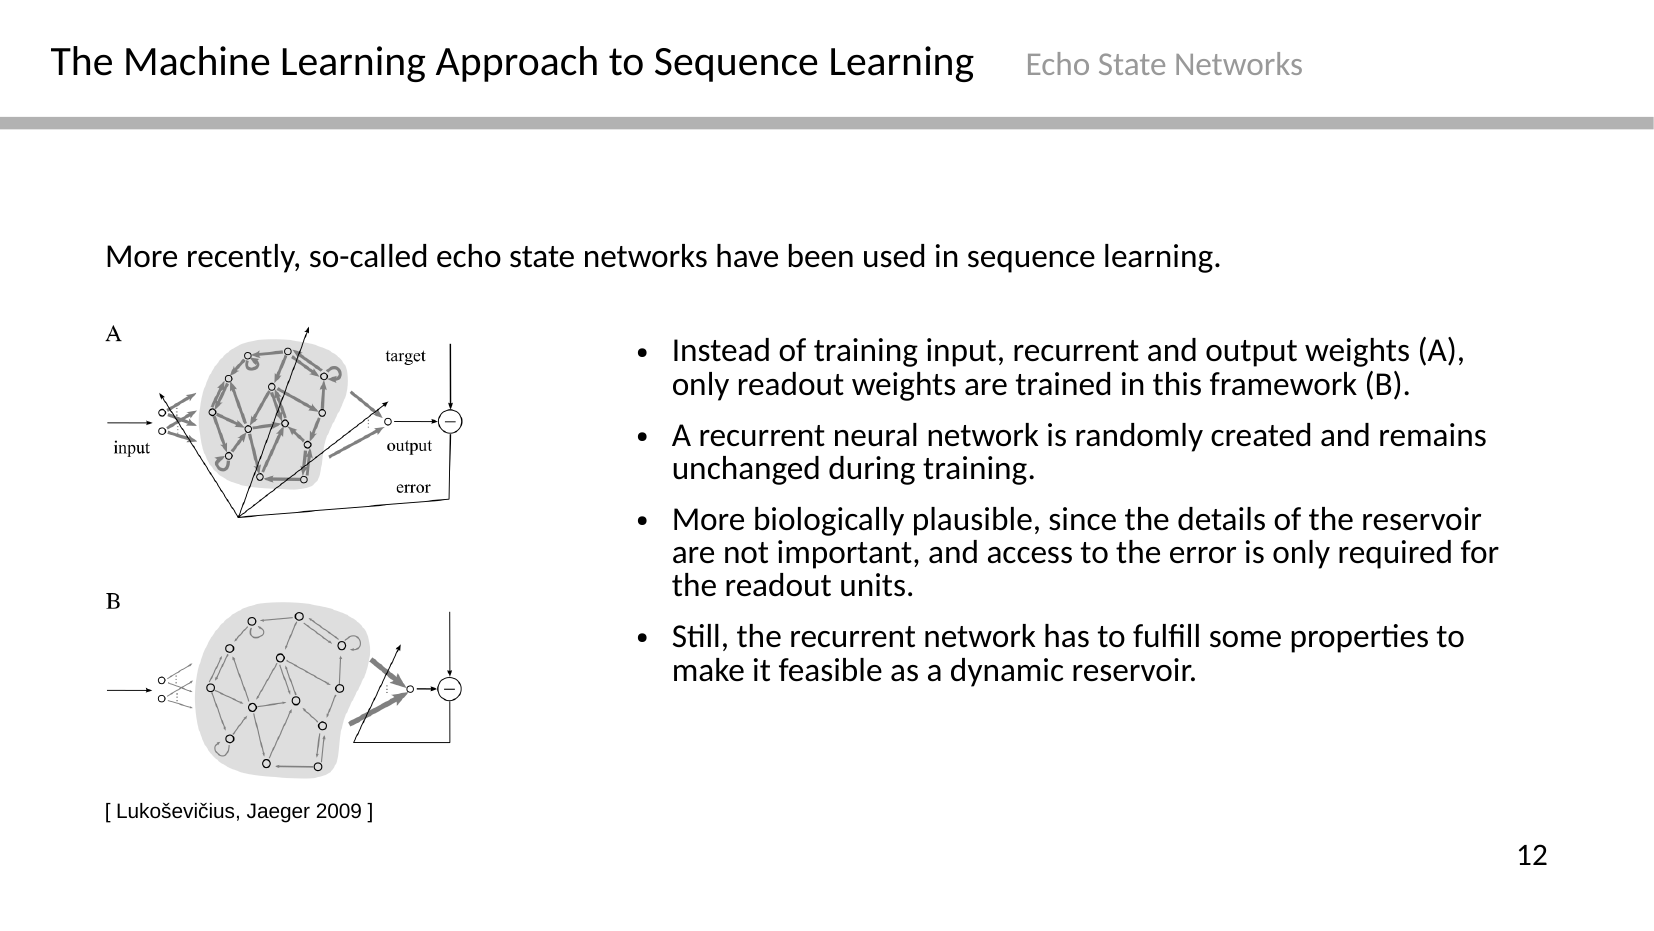

The Machine Learning Approach to Sequence Learning	Echo State Networks
More recently, so-called echo state networks have been used in sequence learning.
Instead of training input, recurrent and output weights (A), only readout weights are trained in this framework (B).
A recurrent neural network is randomly created and remains unchanged during training.
More biologically plausible, since the details of the reservoir are not important, and access to the error is only required for the readout units.
Still, the recurrent network has to fulfill some properties to make it feasible as a dynamic reservoir.
[ Lukoševičius, Jaeger 2009 ]